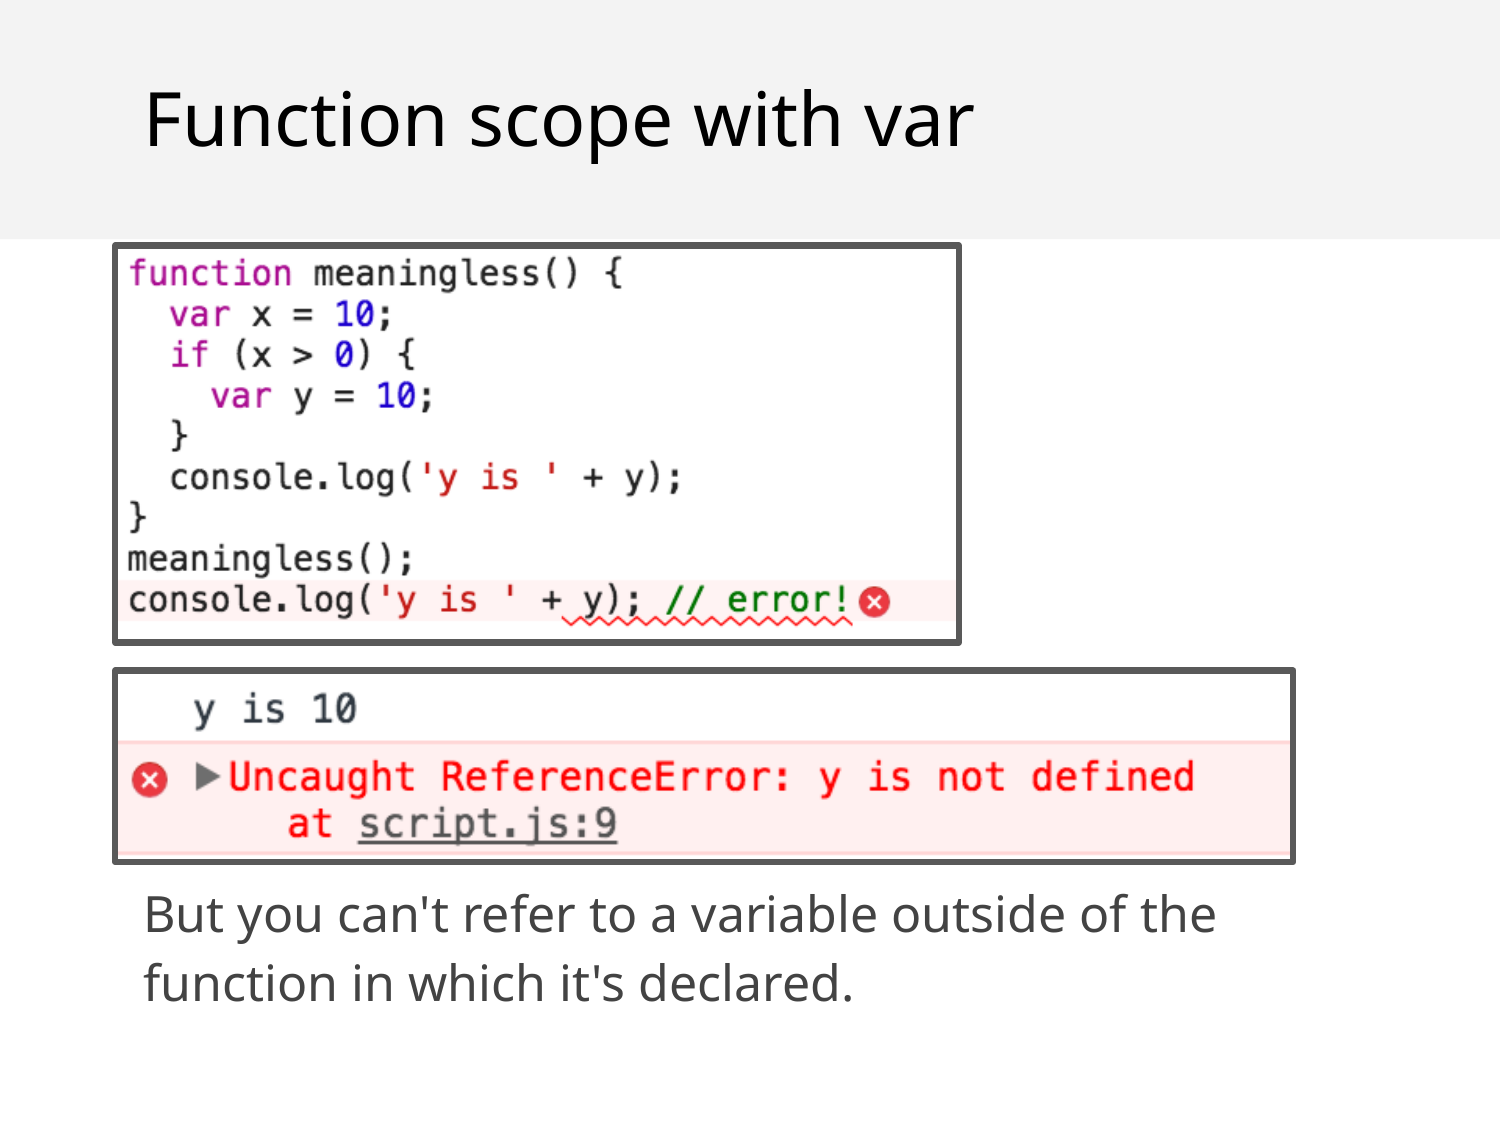

# Function scope with var
But you can't refer to a variable outside of the function in which it's declared.